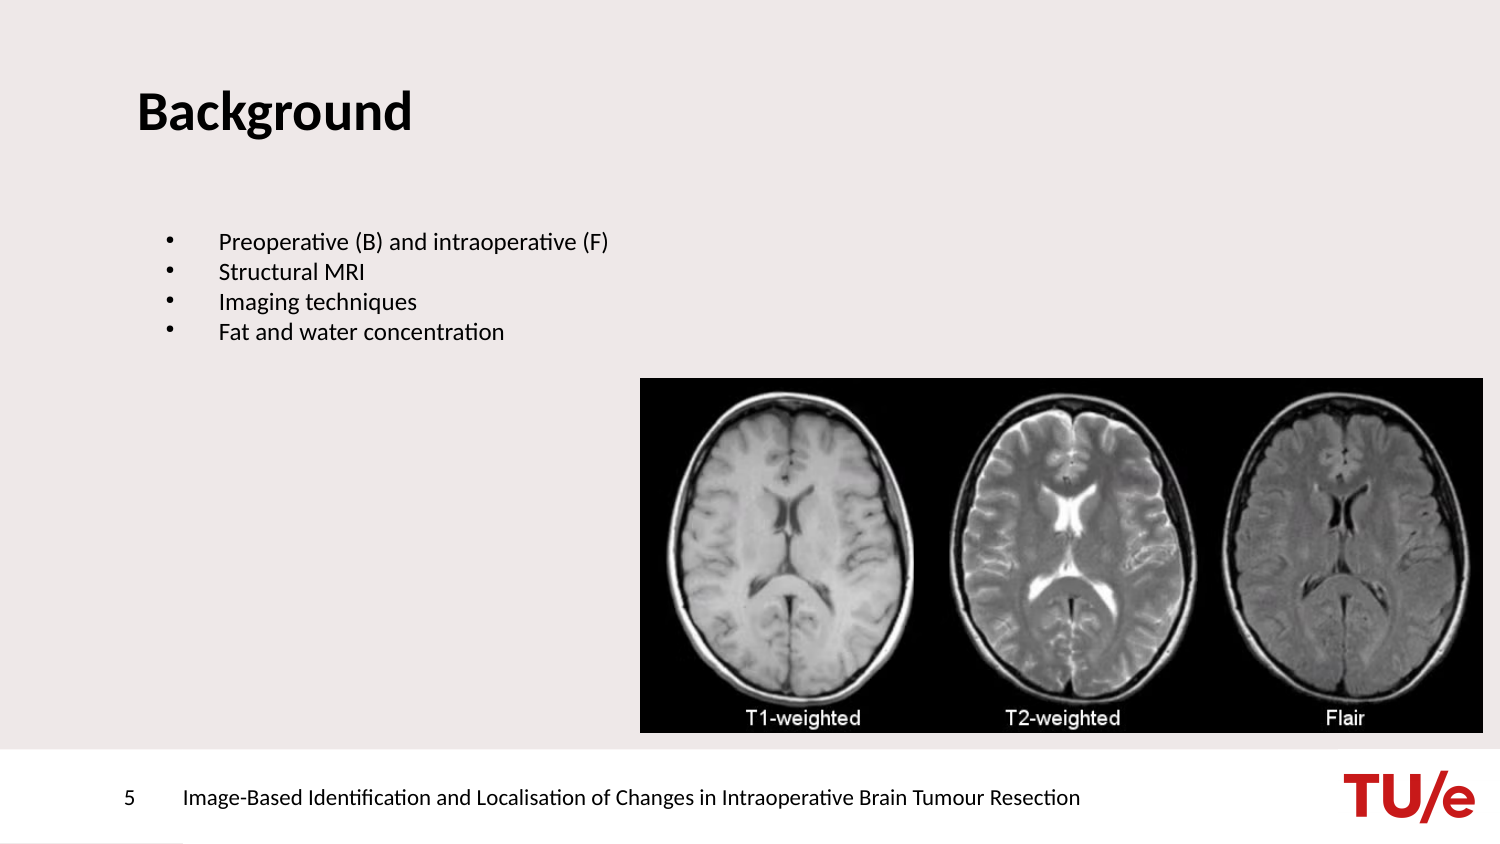

# Background
Preoperative (B) and intraoperative (F)
Structural MRI
Imaging techniques
Fat and water concentration
5
Image-Based Identification and Localisation of Changes in Intraoperative Brain Tumour Resection